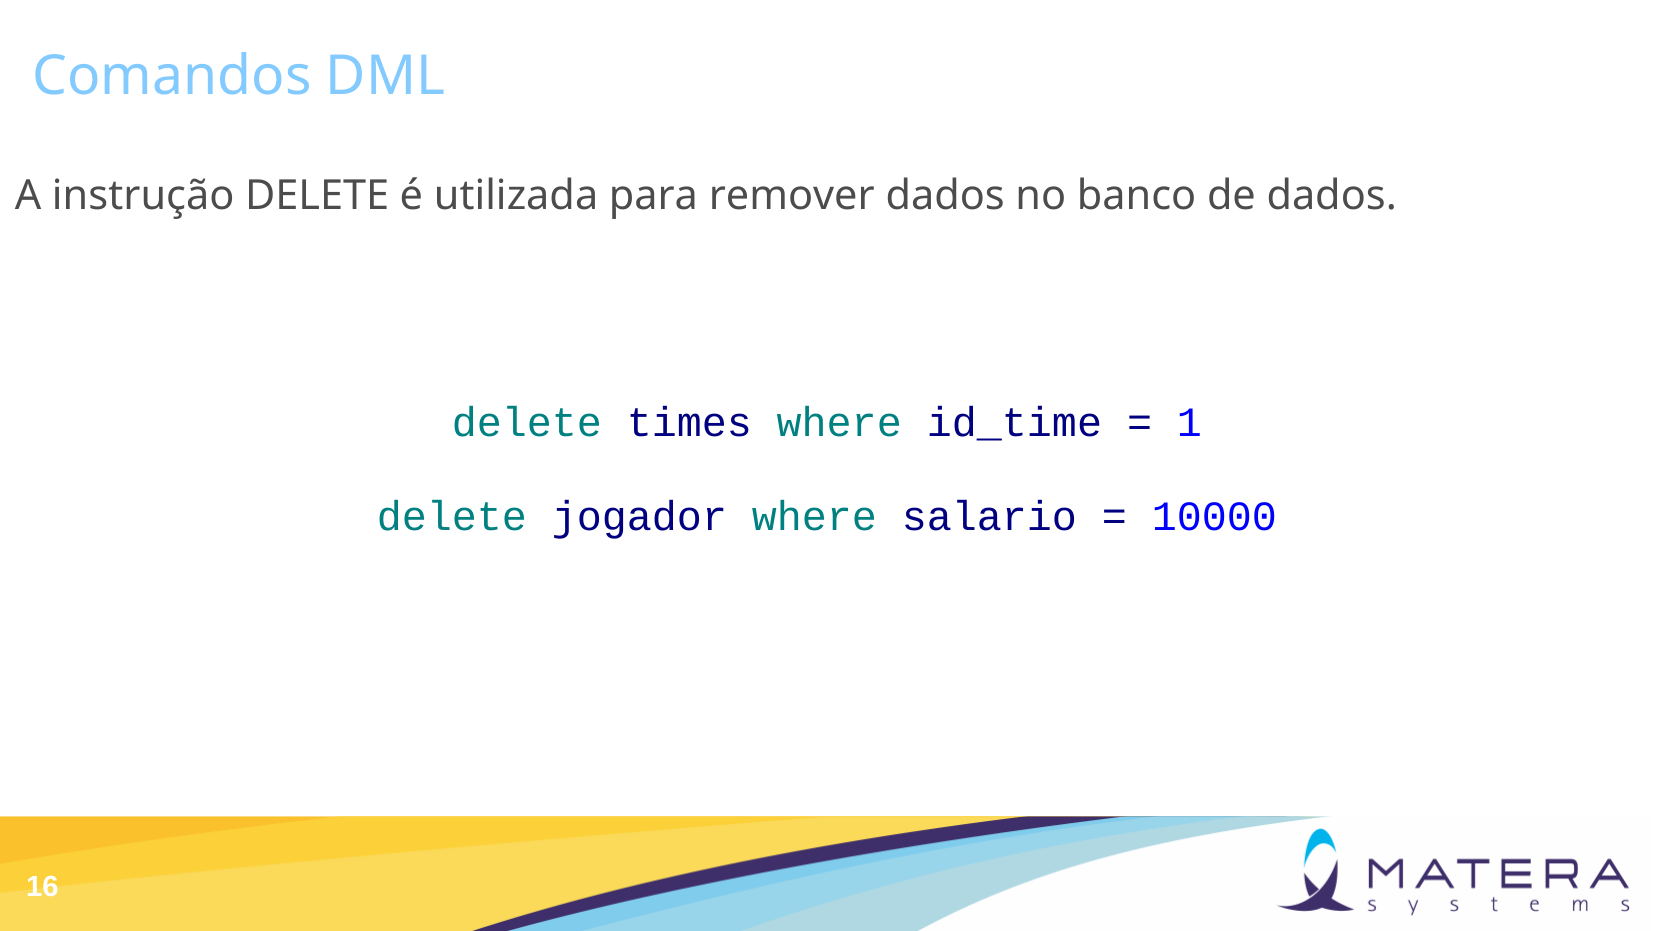

# Comandos DML
A instrução DELETE é utilizada para remover dados no banco de dados.
delete times where id_time = 1
delete jogador where salario = 10000